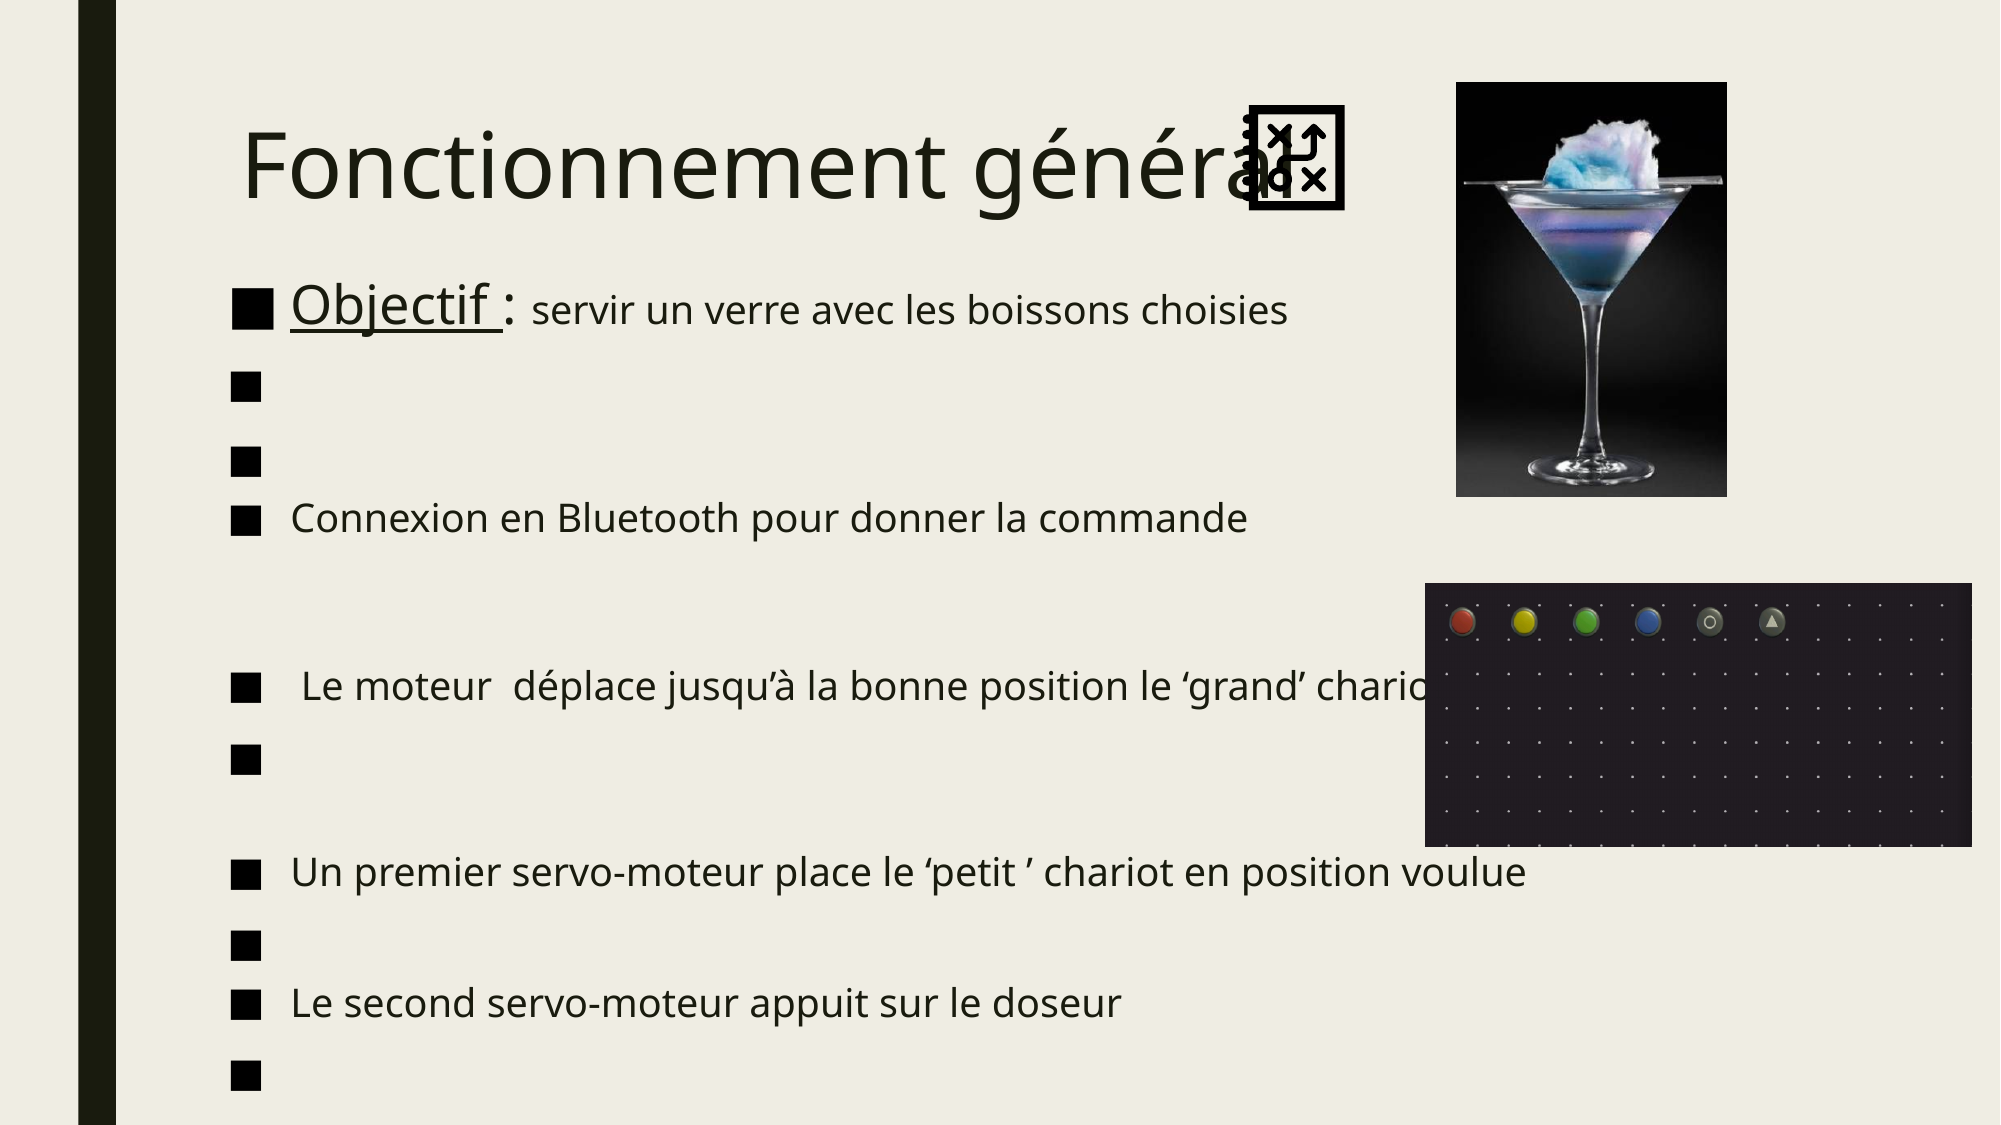

# Fonctionnement général
Objectif : servir un verre avec les boissons choisies
Connexion en Bluetooth pour donner la commande
 Le moteur déplace jusqu’à la bonne position le ‘grand’ chariot
Un premier servo-moteur place le ‘petit ’ chariot en position voulue
Le second servo-moteur appuit sur le doseur